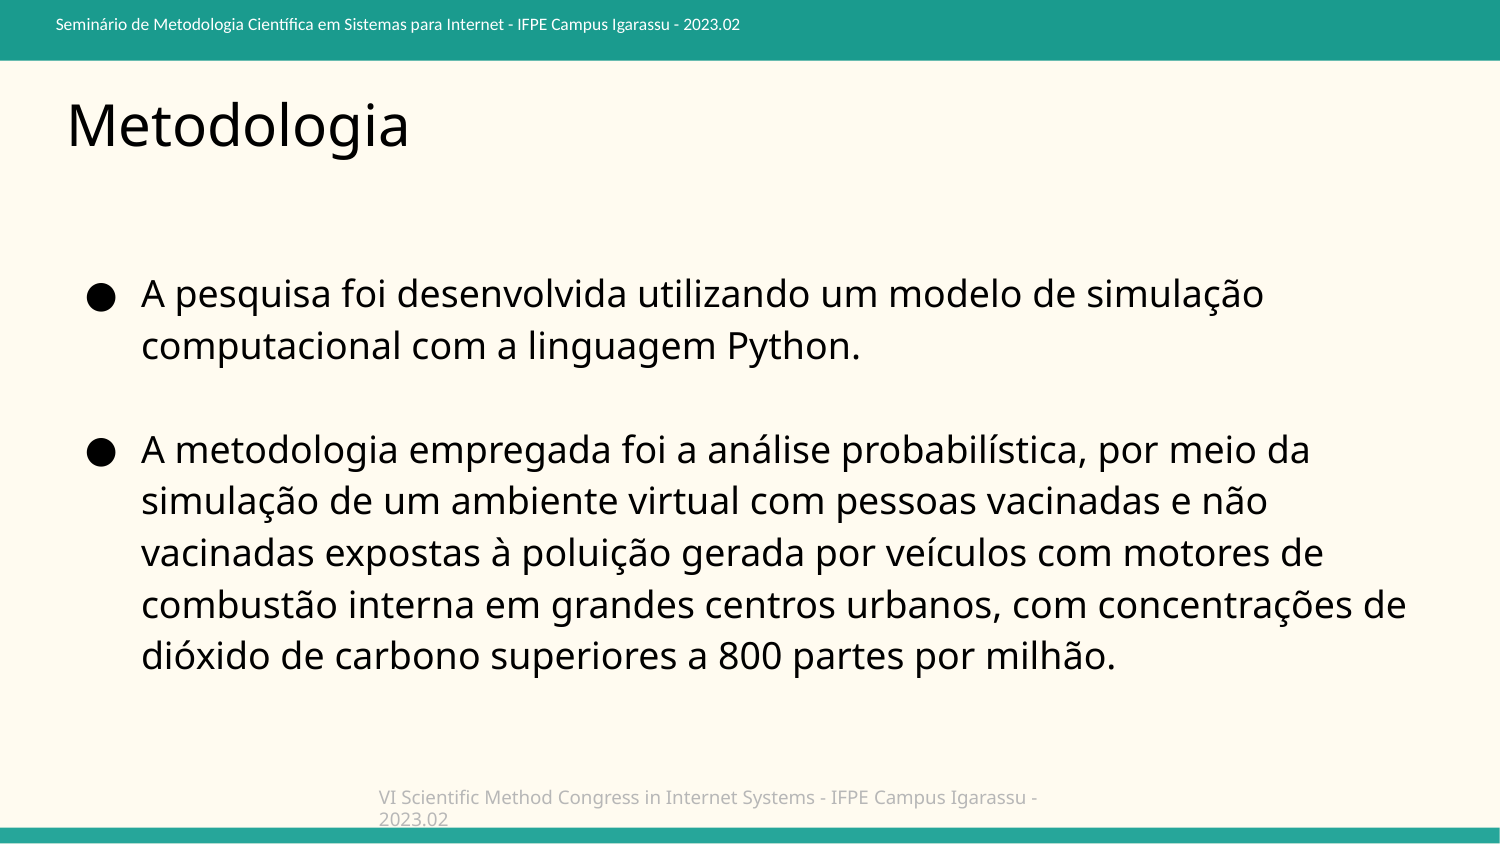

Seminário de Metodologia Científica em Sistemas para Internet - IFPE Campus Igarassu - 2023.02
# Metodologia
A pesquisa foi desenvolvida utilizando um modelo de simulação computacional com a linguagem Python.
A metodologia empregada foi a análise probabilística, por meio da simulação de um ambiente virtual com pessoas vacinadas e não vacinadas expostas à poluição gerada por veículos com motores de combustão interna em grandes centros urbanos, com concentrações de dióxido de carbono superiores a 800 partes por milhão.